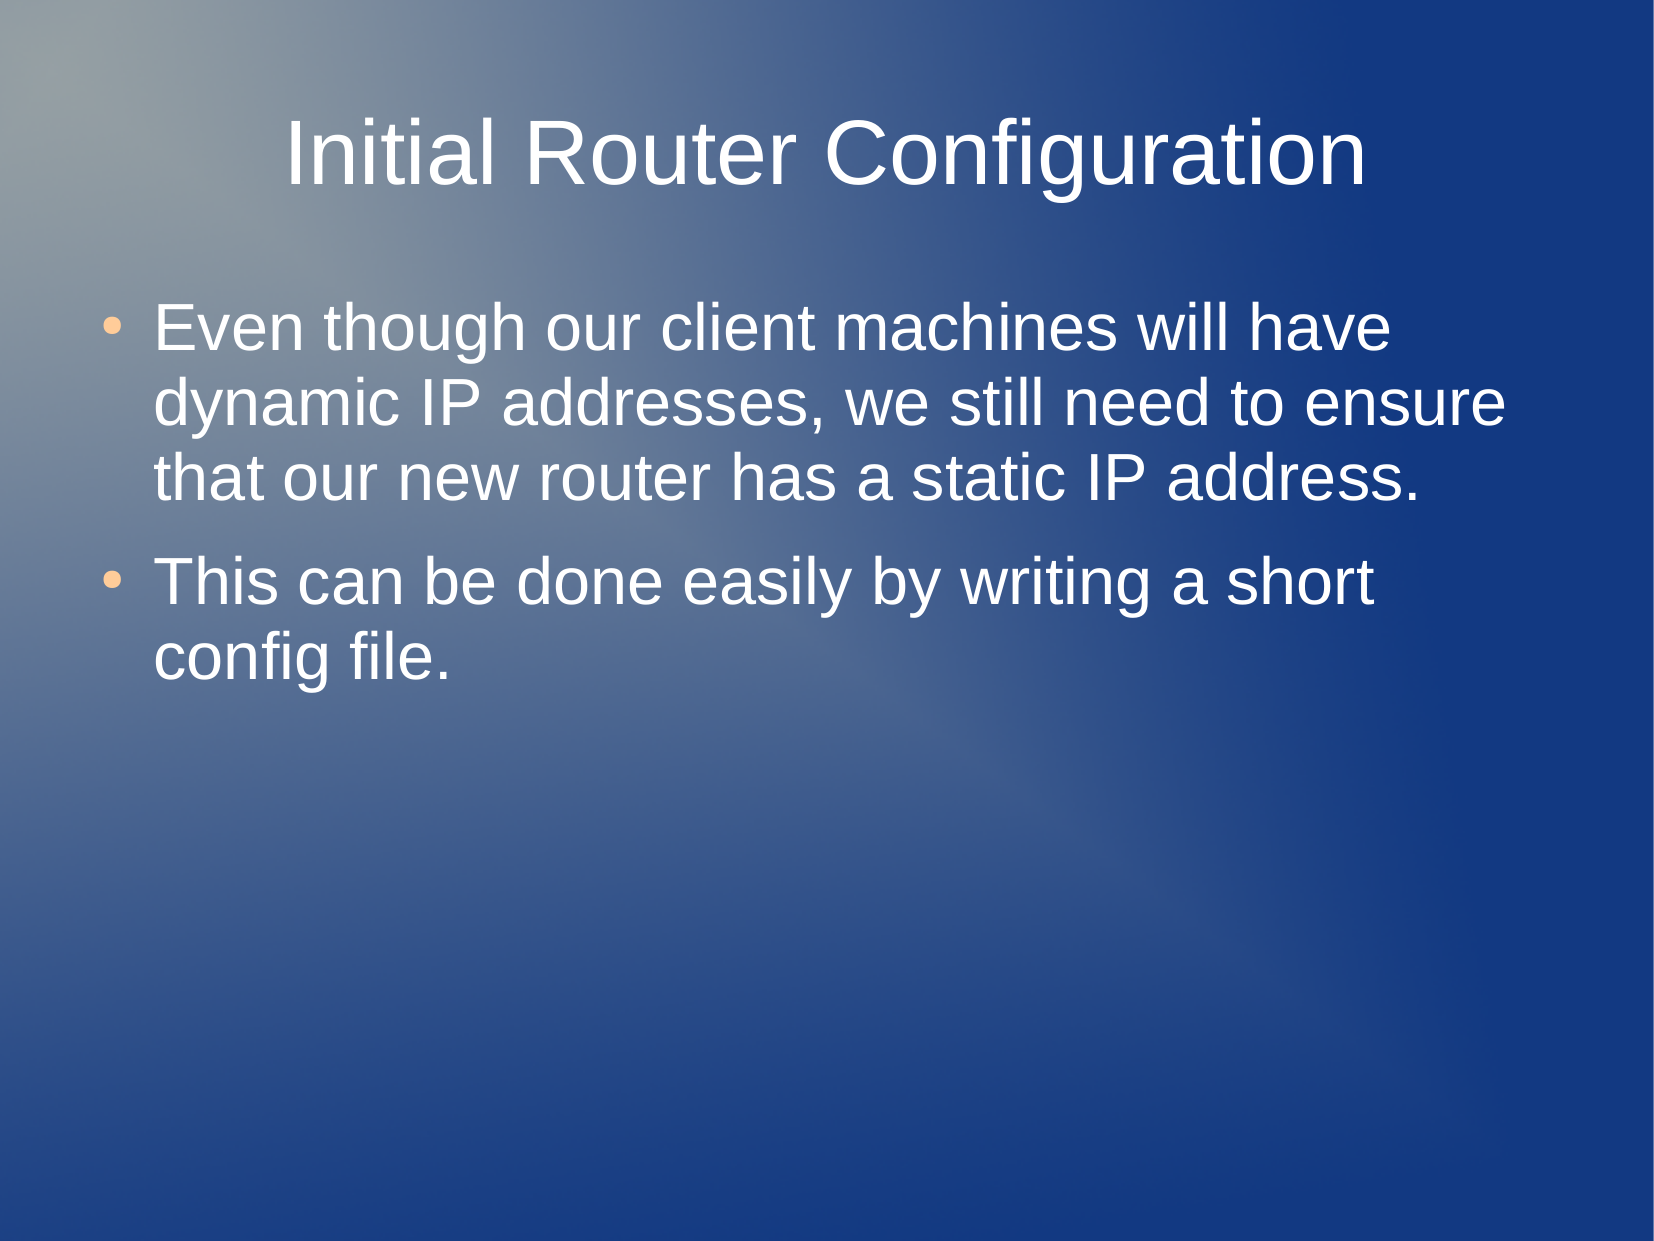

# Initial Router Configuration
Even though our client machines will have dynamic IP addresses, we still need to ensure that our new router has a static IP address.
This can be done easily by writing a short config file.